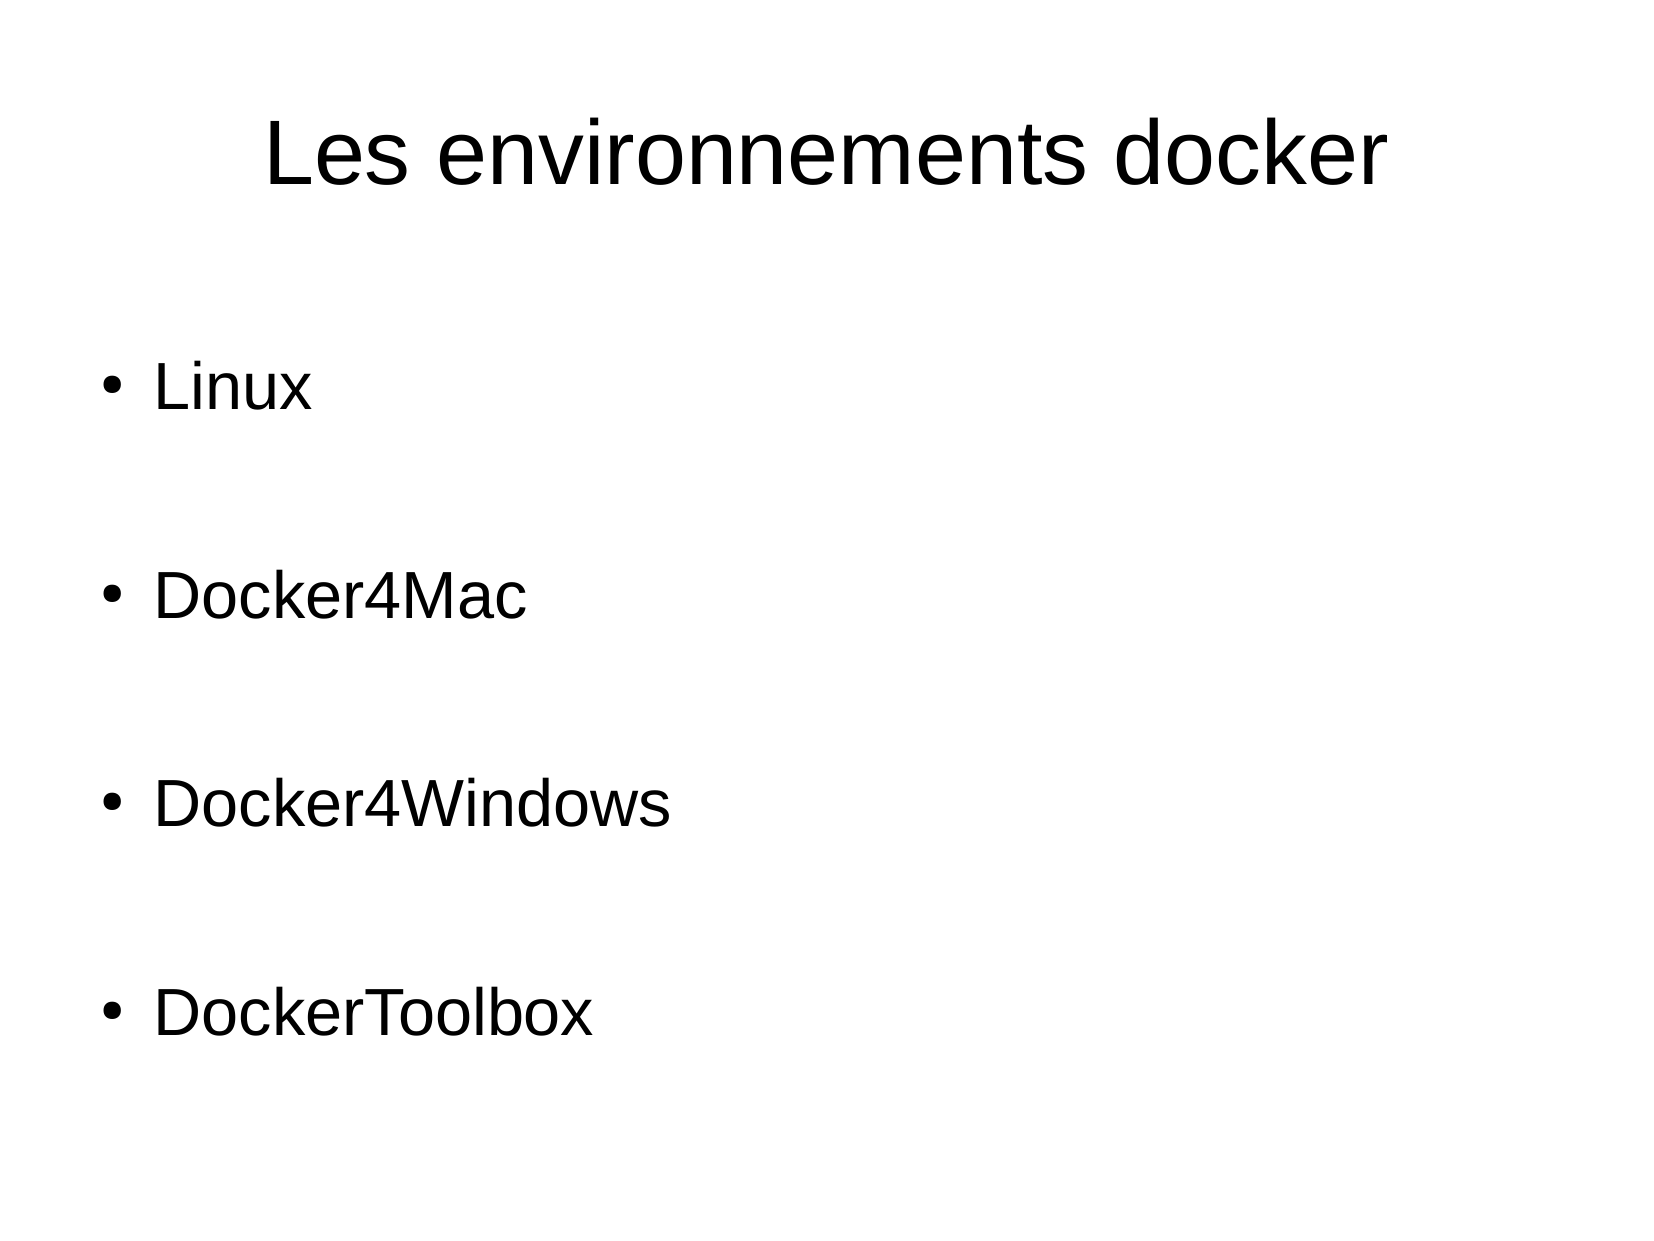

# Les environnements docker
Linux
Docker4Mac
Docker4Windows
DockerToolbox